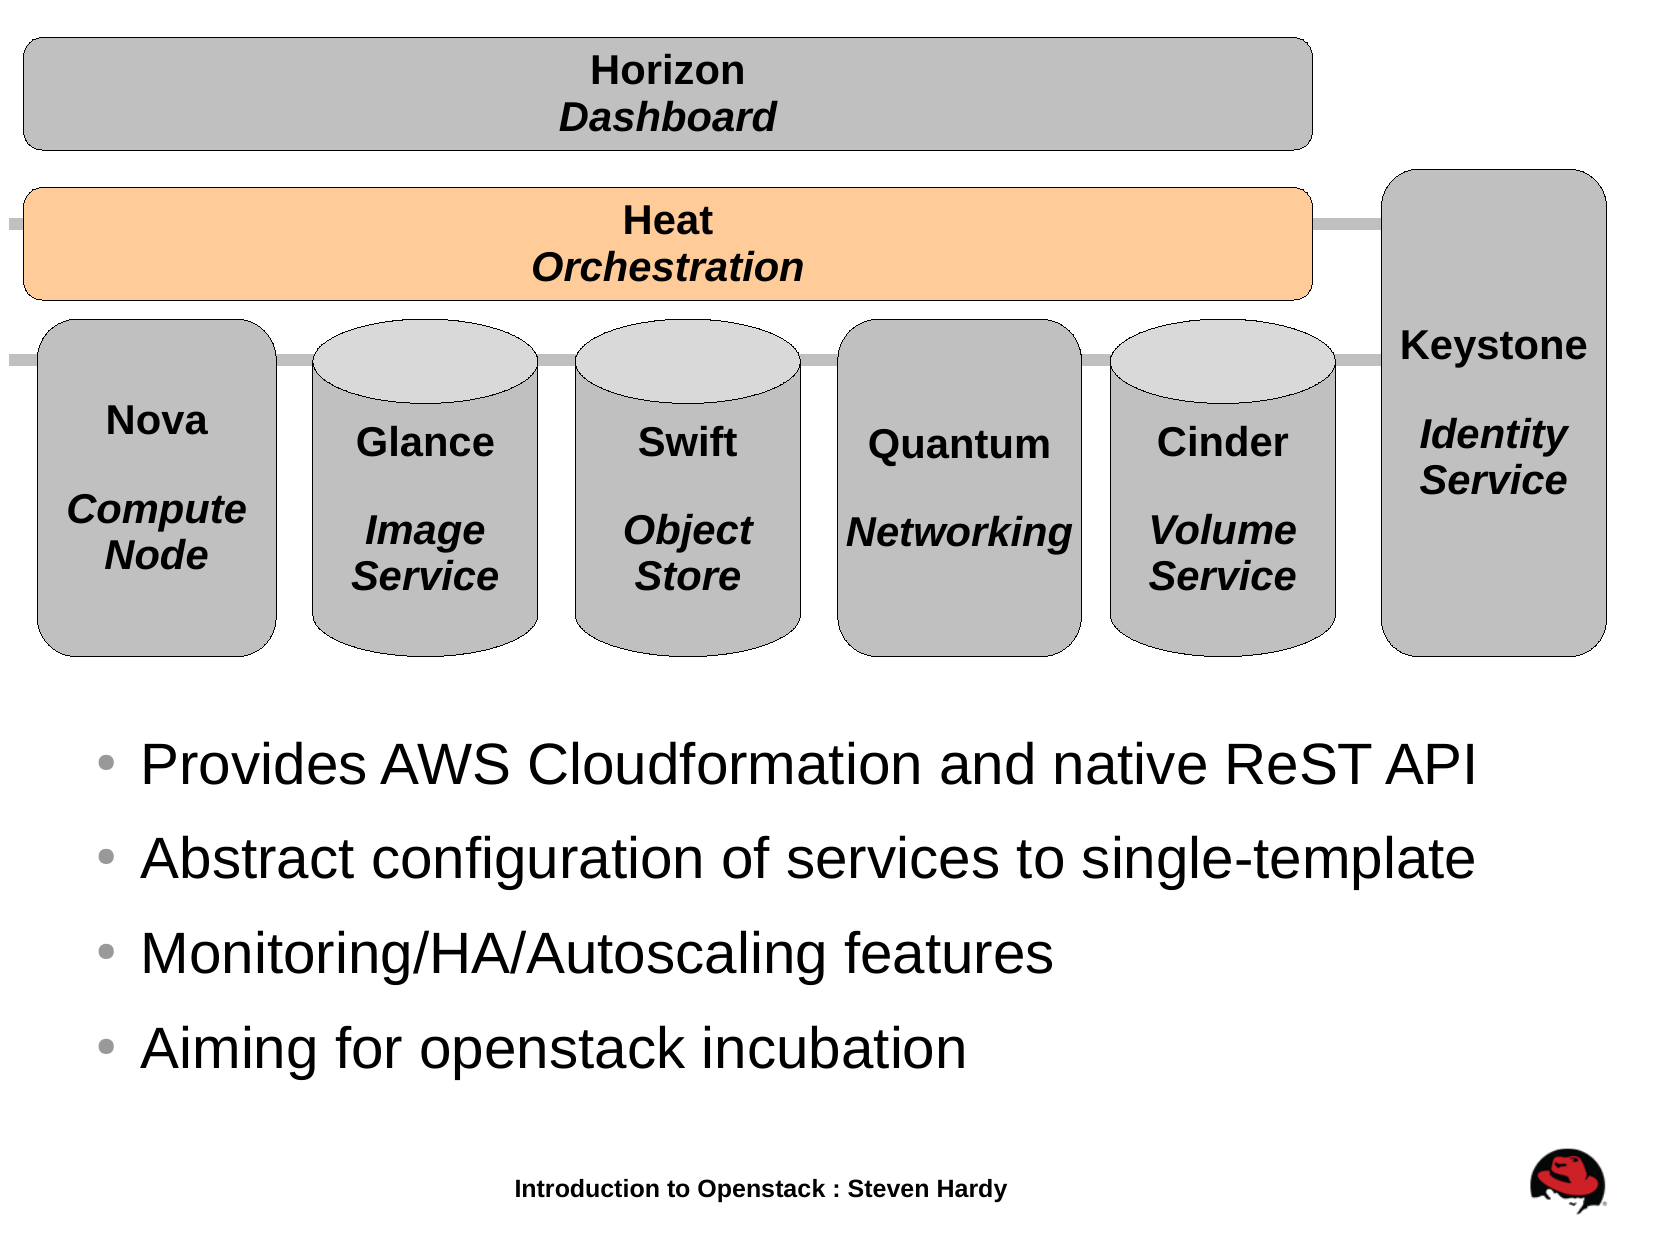

Horizon
Dashboard
Keystone
Identity
Service
Heat
Orchestration
Nova
Compute
Node
Glance
Image
Service
Swift
Object
Store
Quantum
Networking
Cinder
Volume
Service
# Provides AWS Cloudformation and native ReST API
Abstract configuration of services to single-template
Monitoring/HA/Autoscaling features
Aiming for openstack incubation